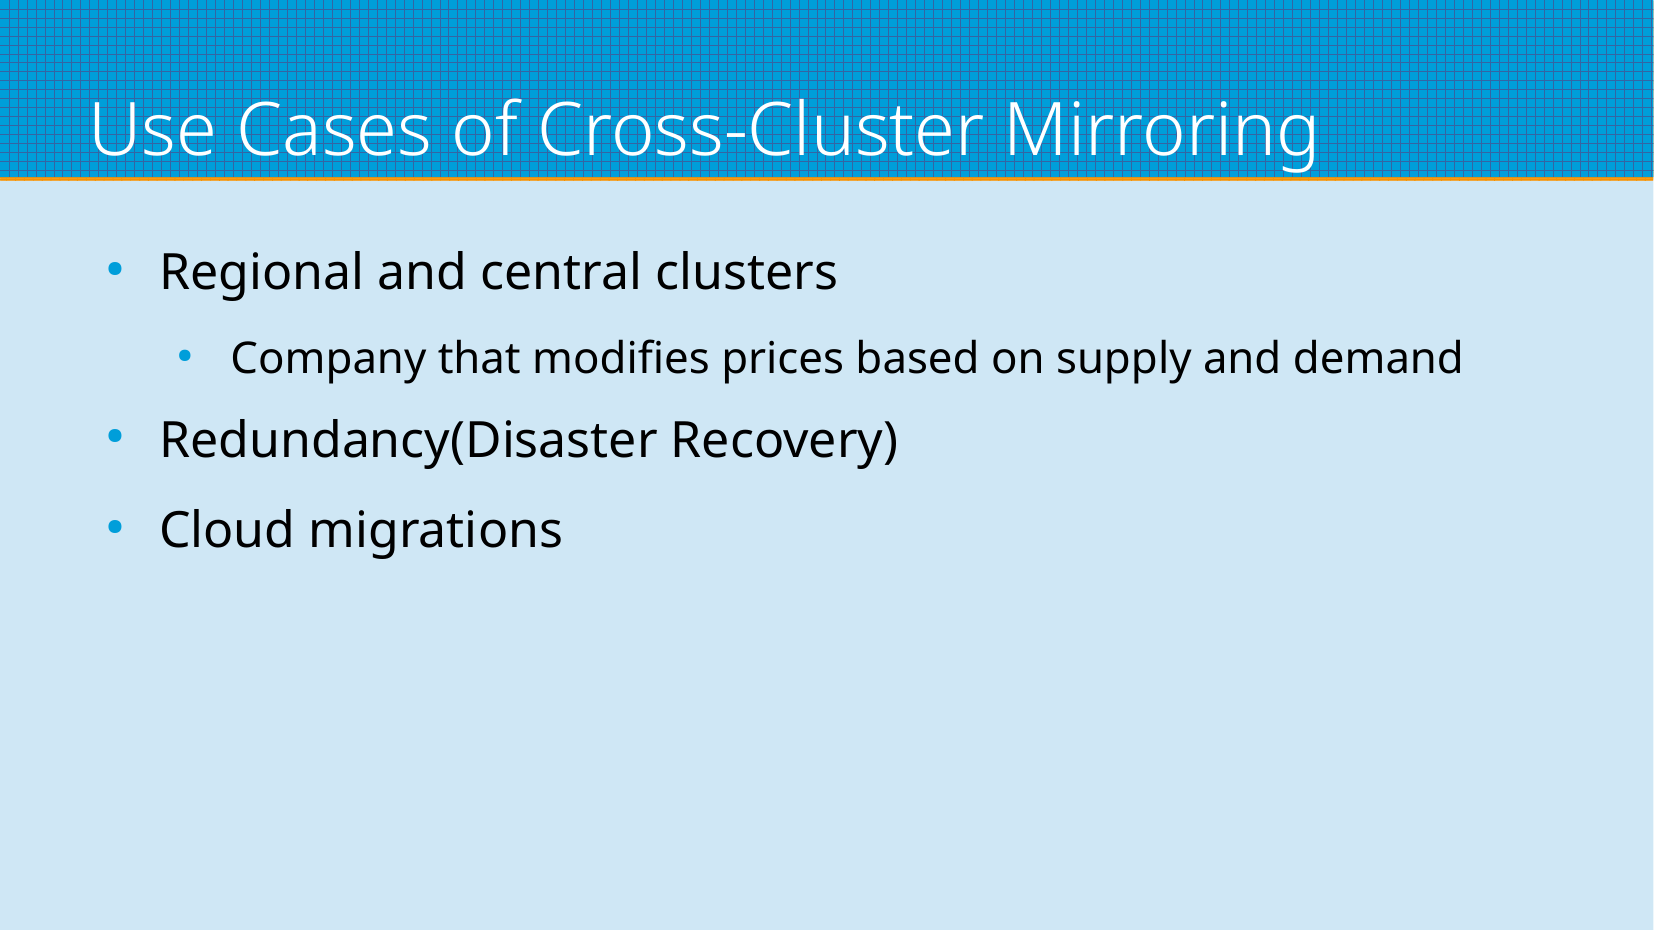

# Use Cases of Cross-Cluster Mirroring
Regional and central clusters
Company that modifies prices based on supply and demand
Redundancy(Disaster Recovery)
Cloud migrations